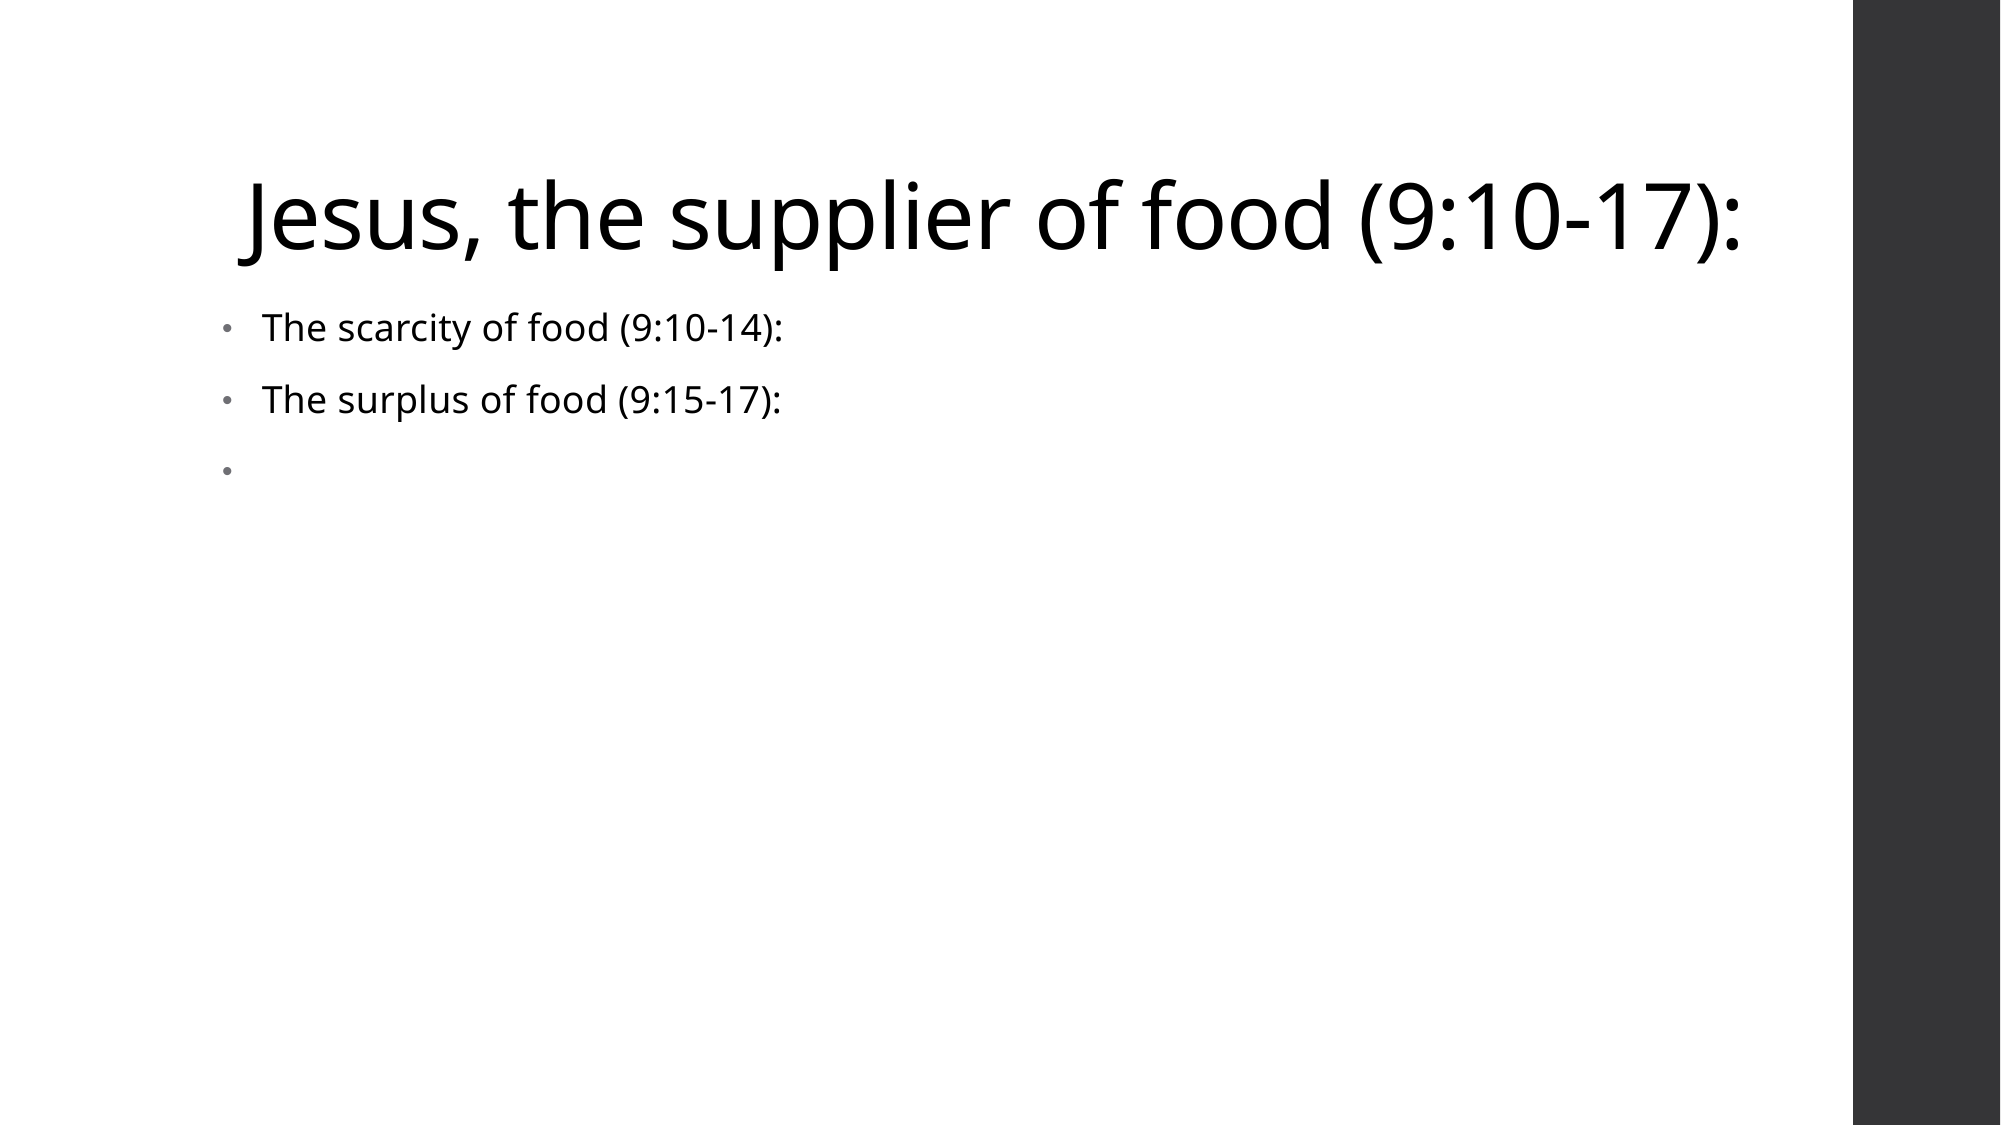

# Jesus, the supplier of food (9:10-17):
 The scarcity of food (9:10-14):
 The surplus of food (9:15-17):